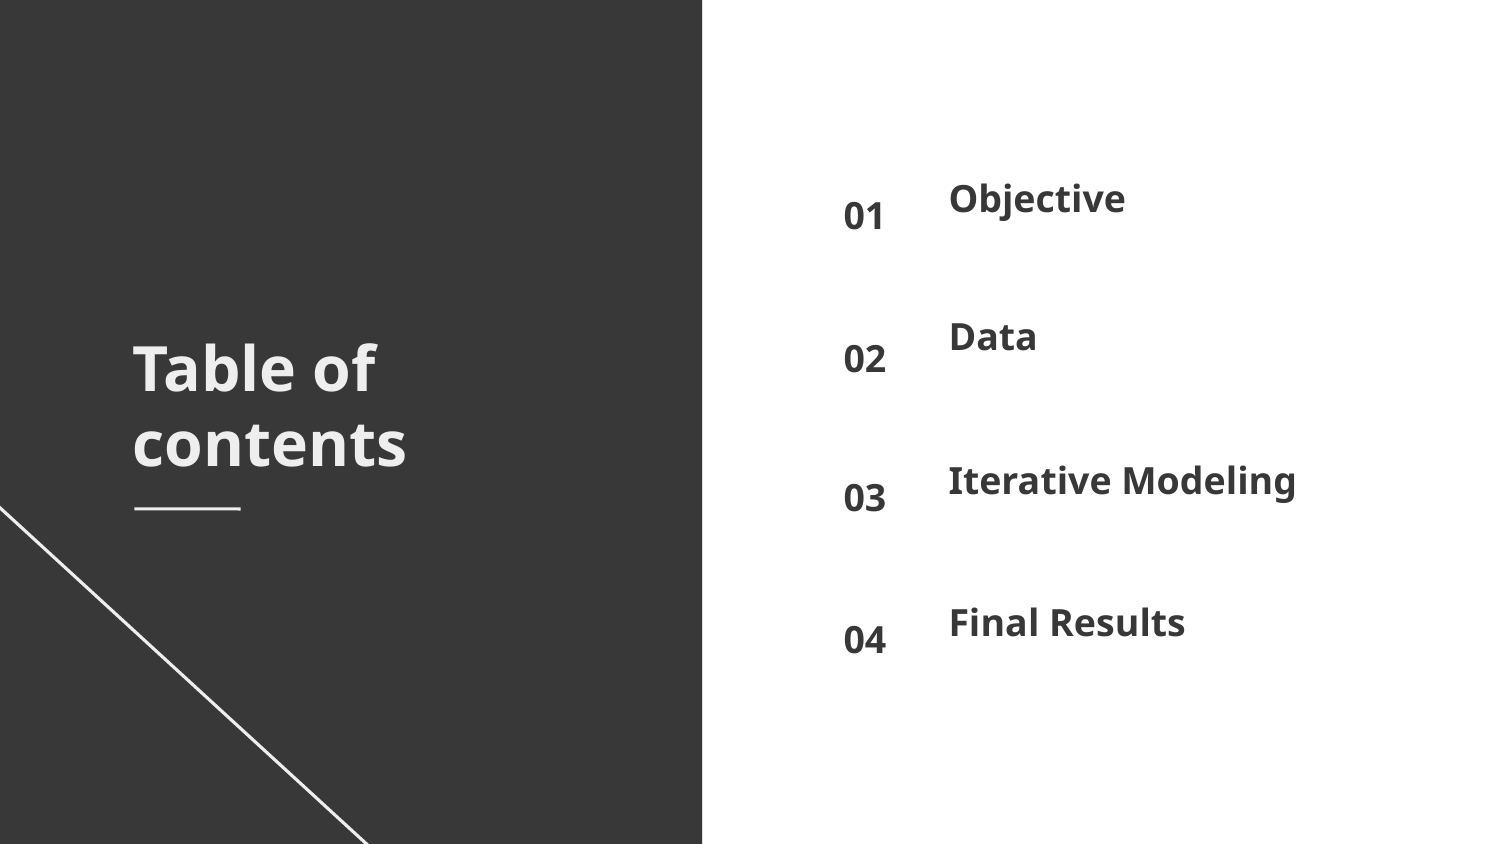

Objective
01
Data
02
# Table of contents
Iterative Modeling
03
Final Results
04